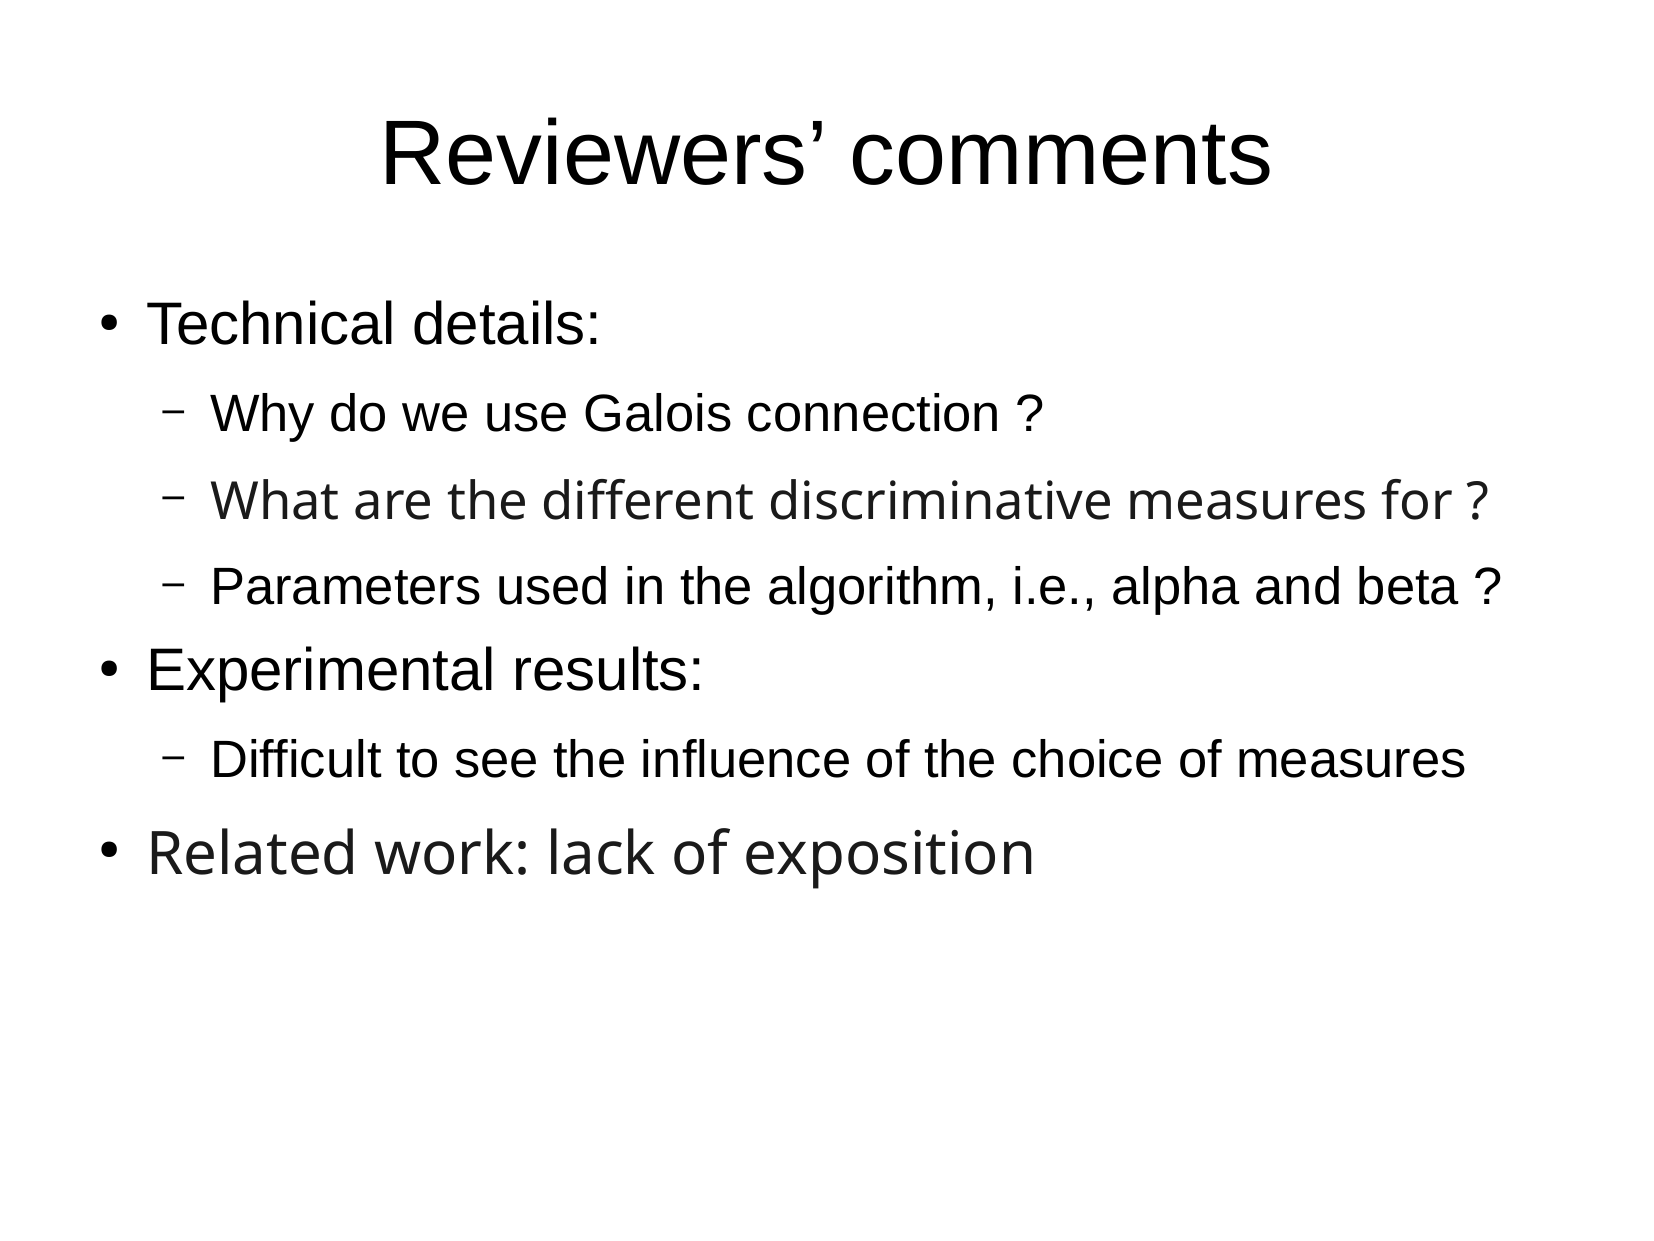

# Reviewers’ comments
Technical details:
Why do we use Galois connection ?
What are the different discriminative measures for ?
Parameters used in the algorithm, i.e., alpha and beta ?
Experimental results:
Difficult to see the influence of the choice of measures
Related work: lack of exposition